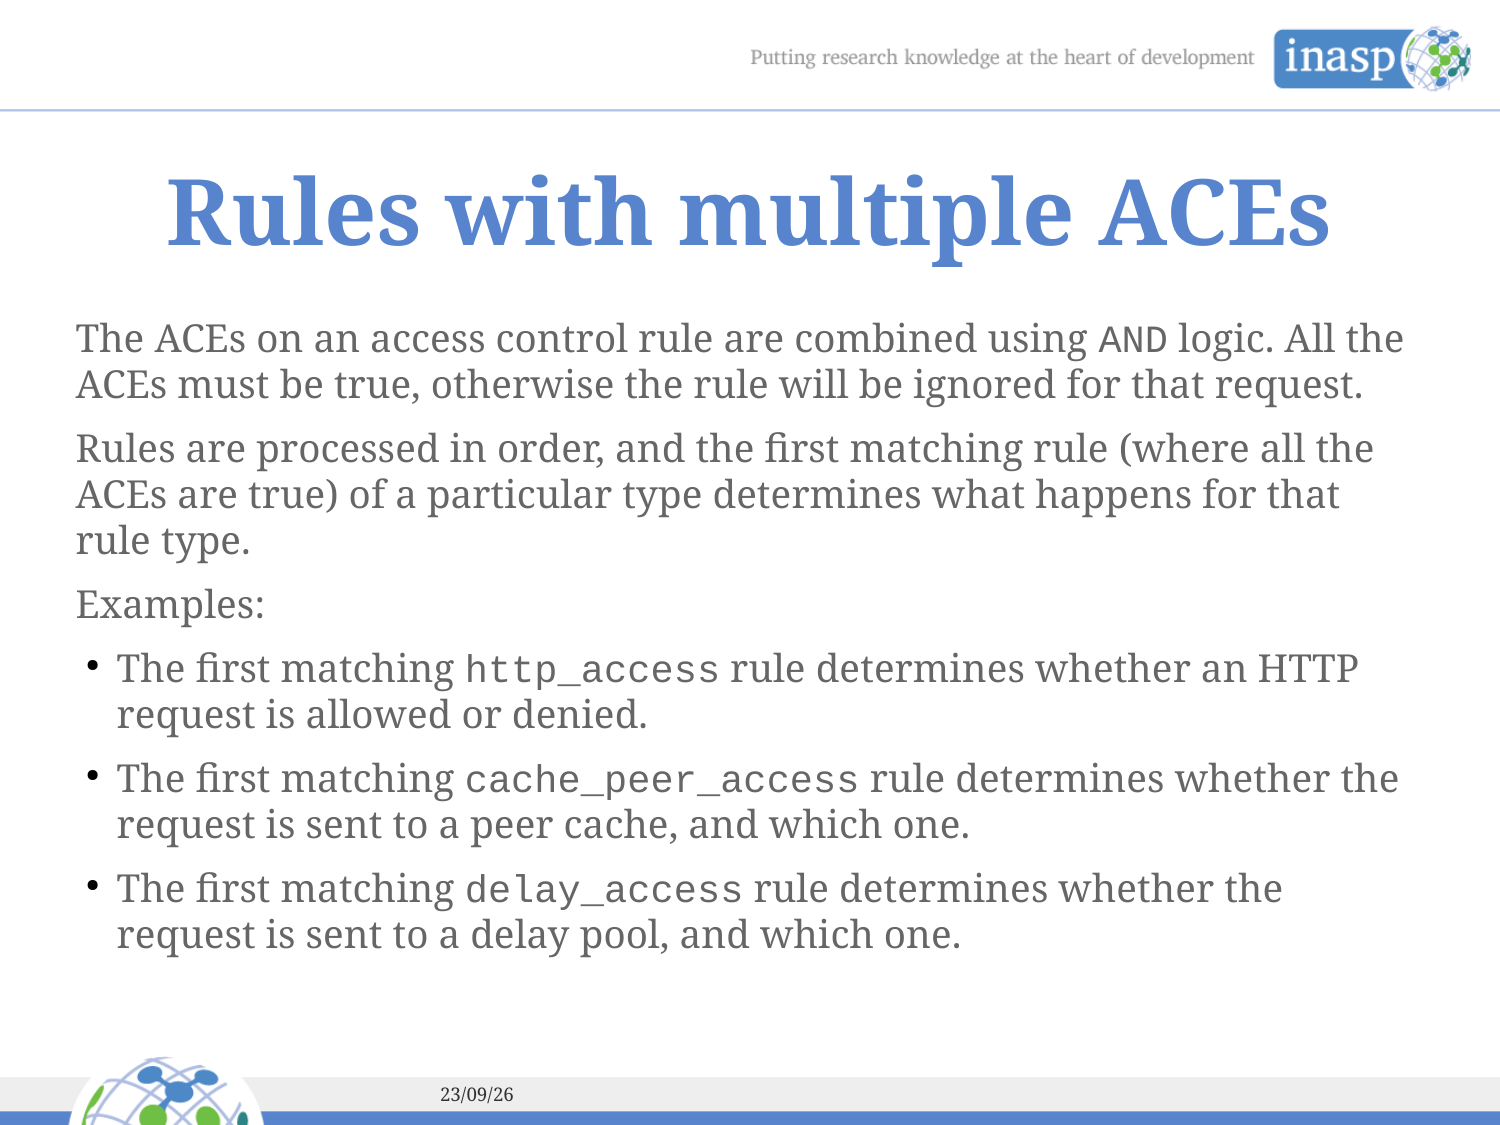

# Rules with multiple ACEs
The ACEs on an access control rule are combined using AND logic. All the ACEs must be true, otherwise the rule will be ignored for that request.
Rules are processed in order, and the first matching rule (where all the ACEs are true) of a particular type determines what happens for that rule type.
Examples:
The first matching http_access rule determines whether an HTTP request is allowed or denied.
The first matching cache_peer_access rule determines whether the request is sent to a peer cache, and which one.
The first matching delay_access rule determines whether the request is sent to a delay pool, and which one.